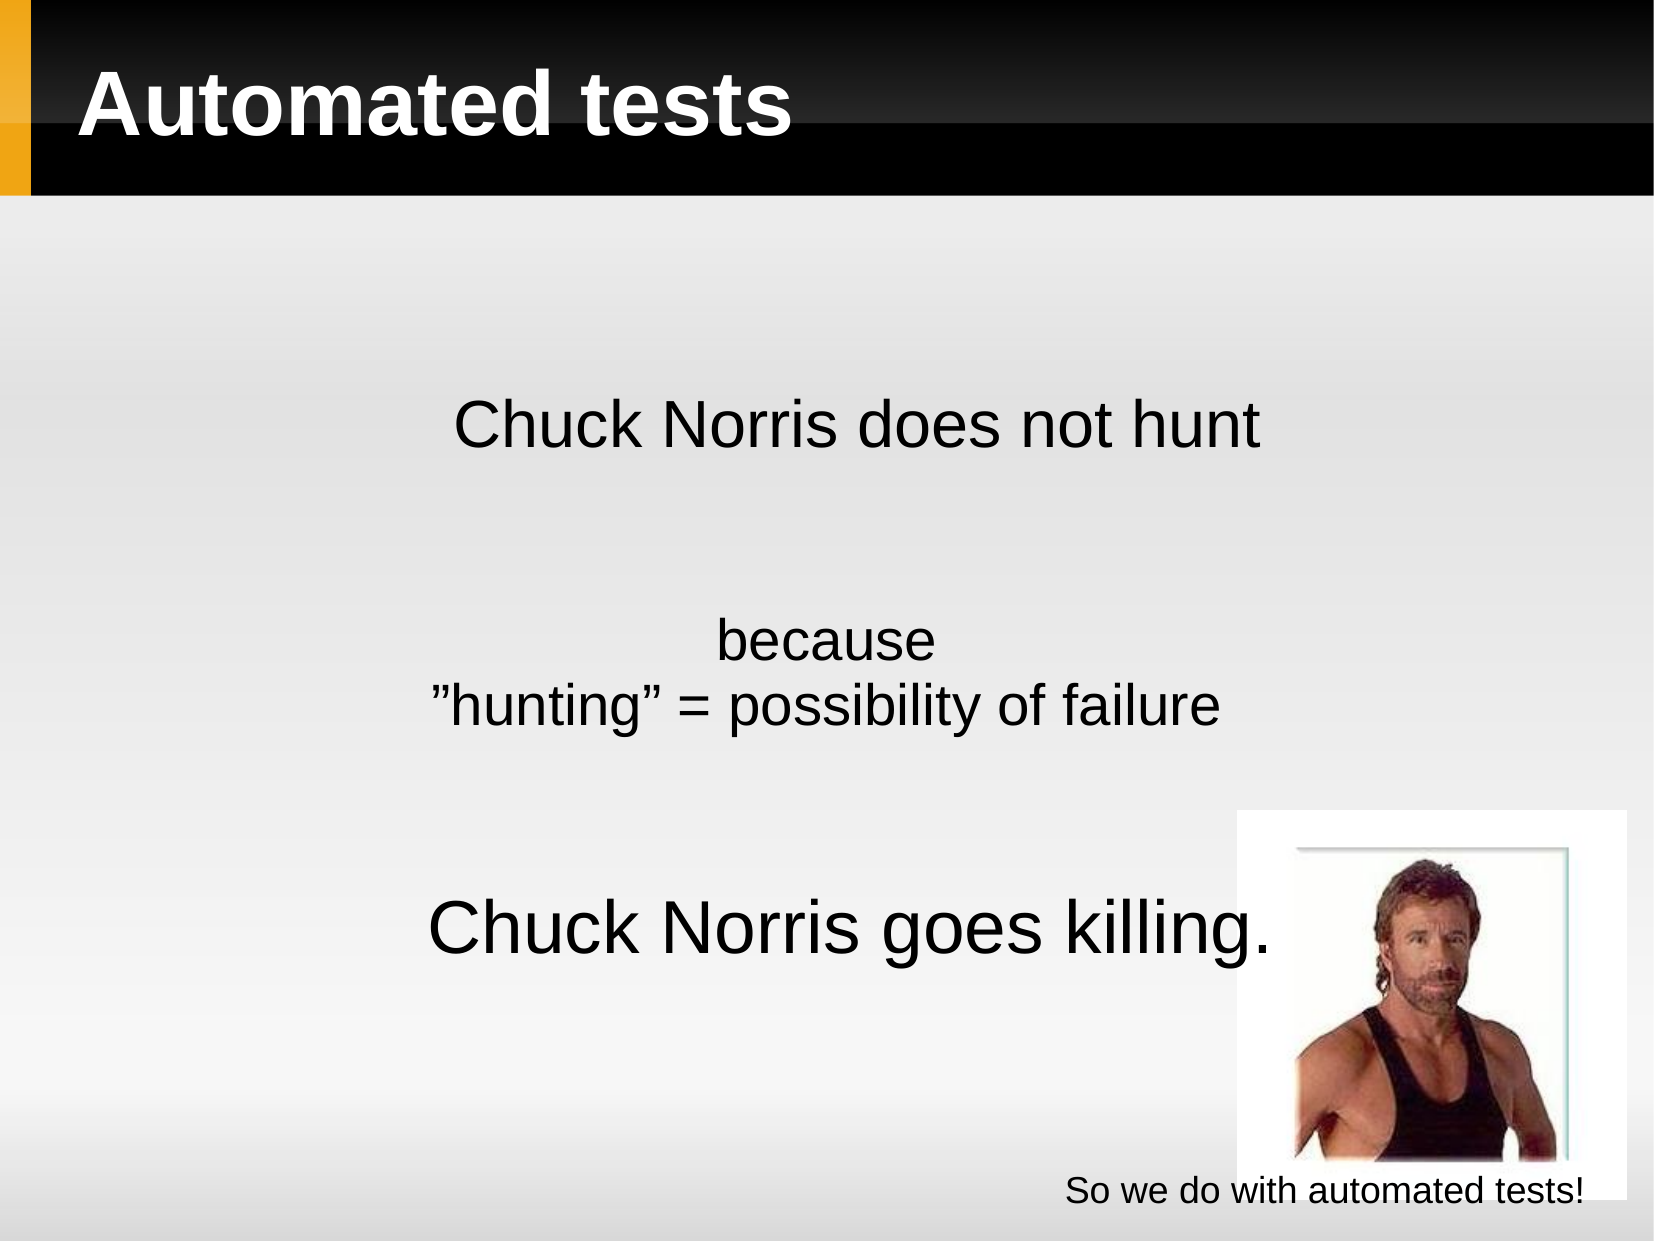

# Automated tests
Chuck Norris does not hunt
because
”hunting” = possibility of failure
Chuck Norris goes killing.
So we do with automated tests!